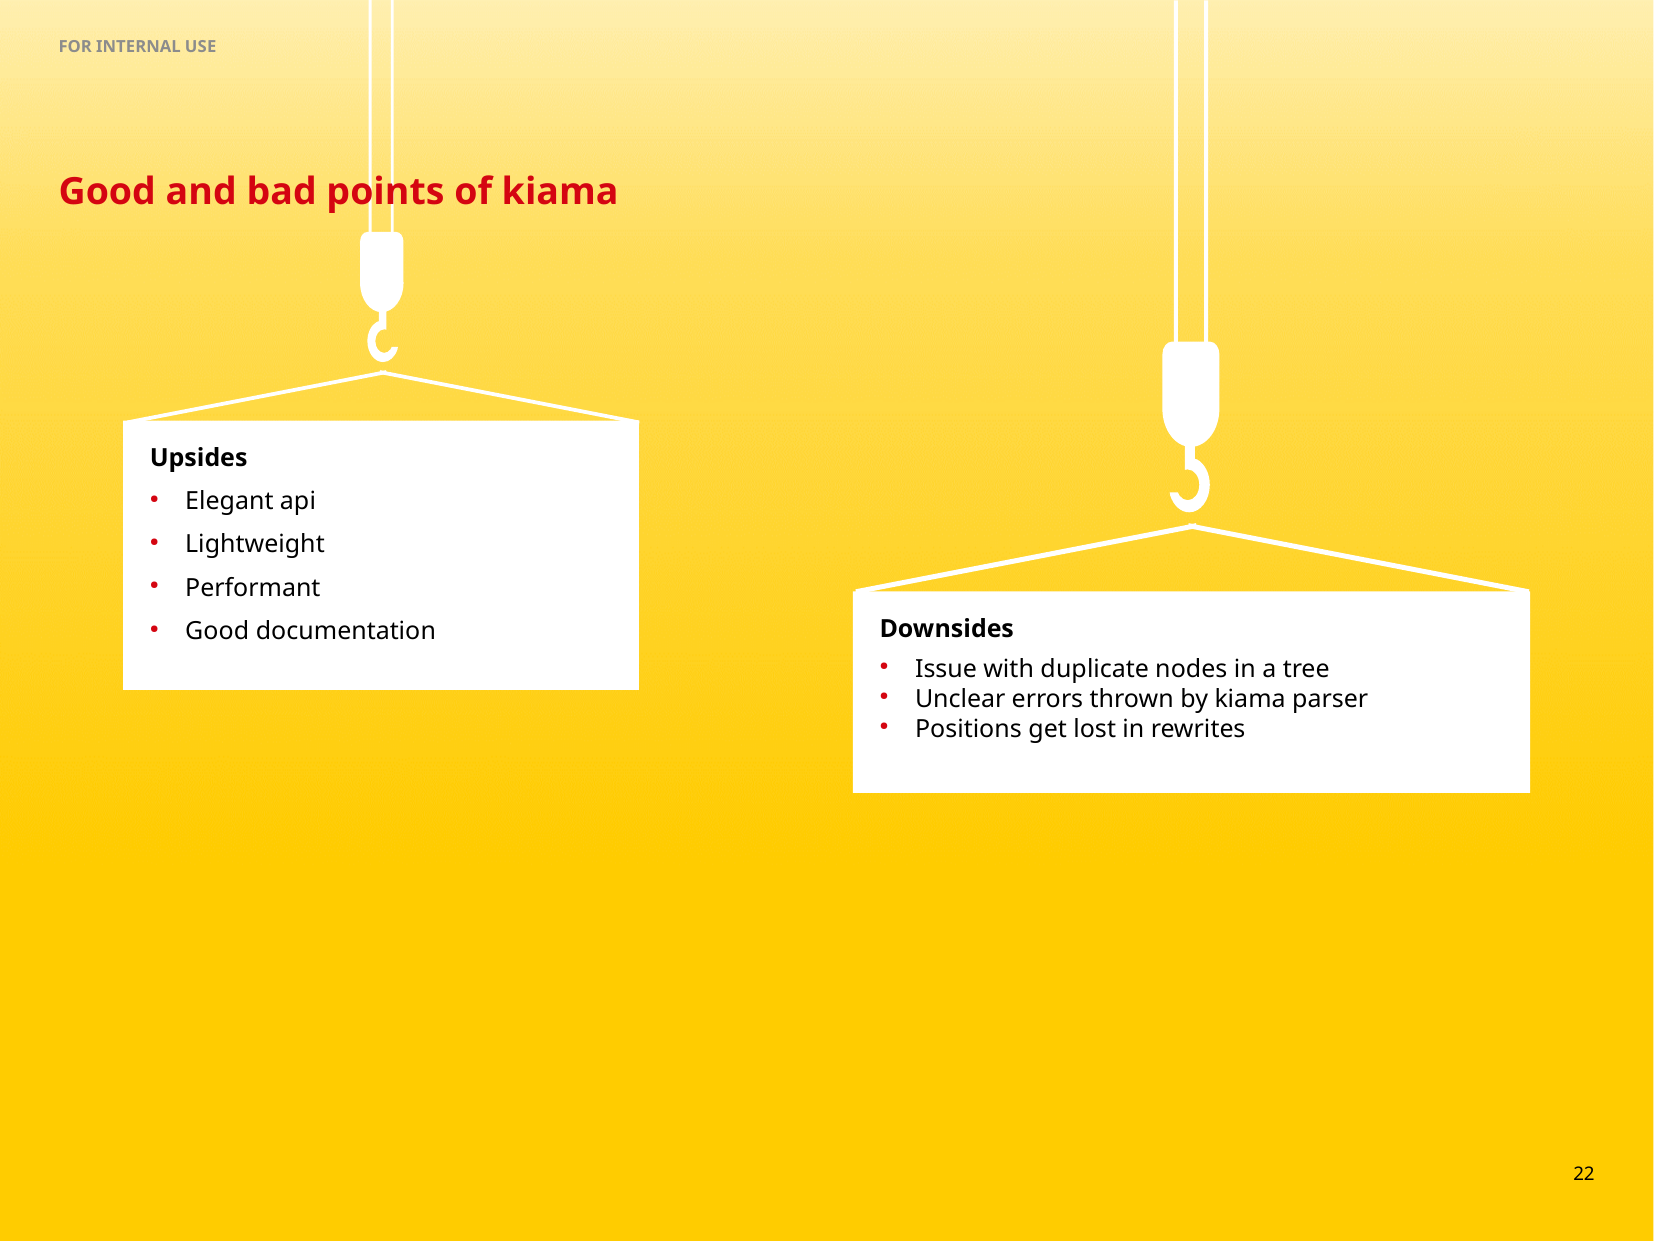

For internal use
# Good and bad points of kiama
Upsides
Elegant api
Lightweight
Performant
Good documentation
Downsides
Issue with duplicate nodes in a tree
Unclear errors thrown by kiama parser
Positions get lost in rewrites